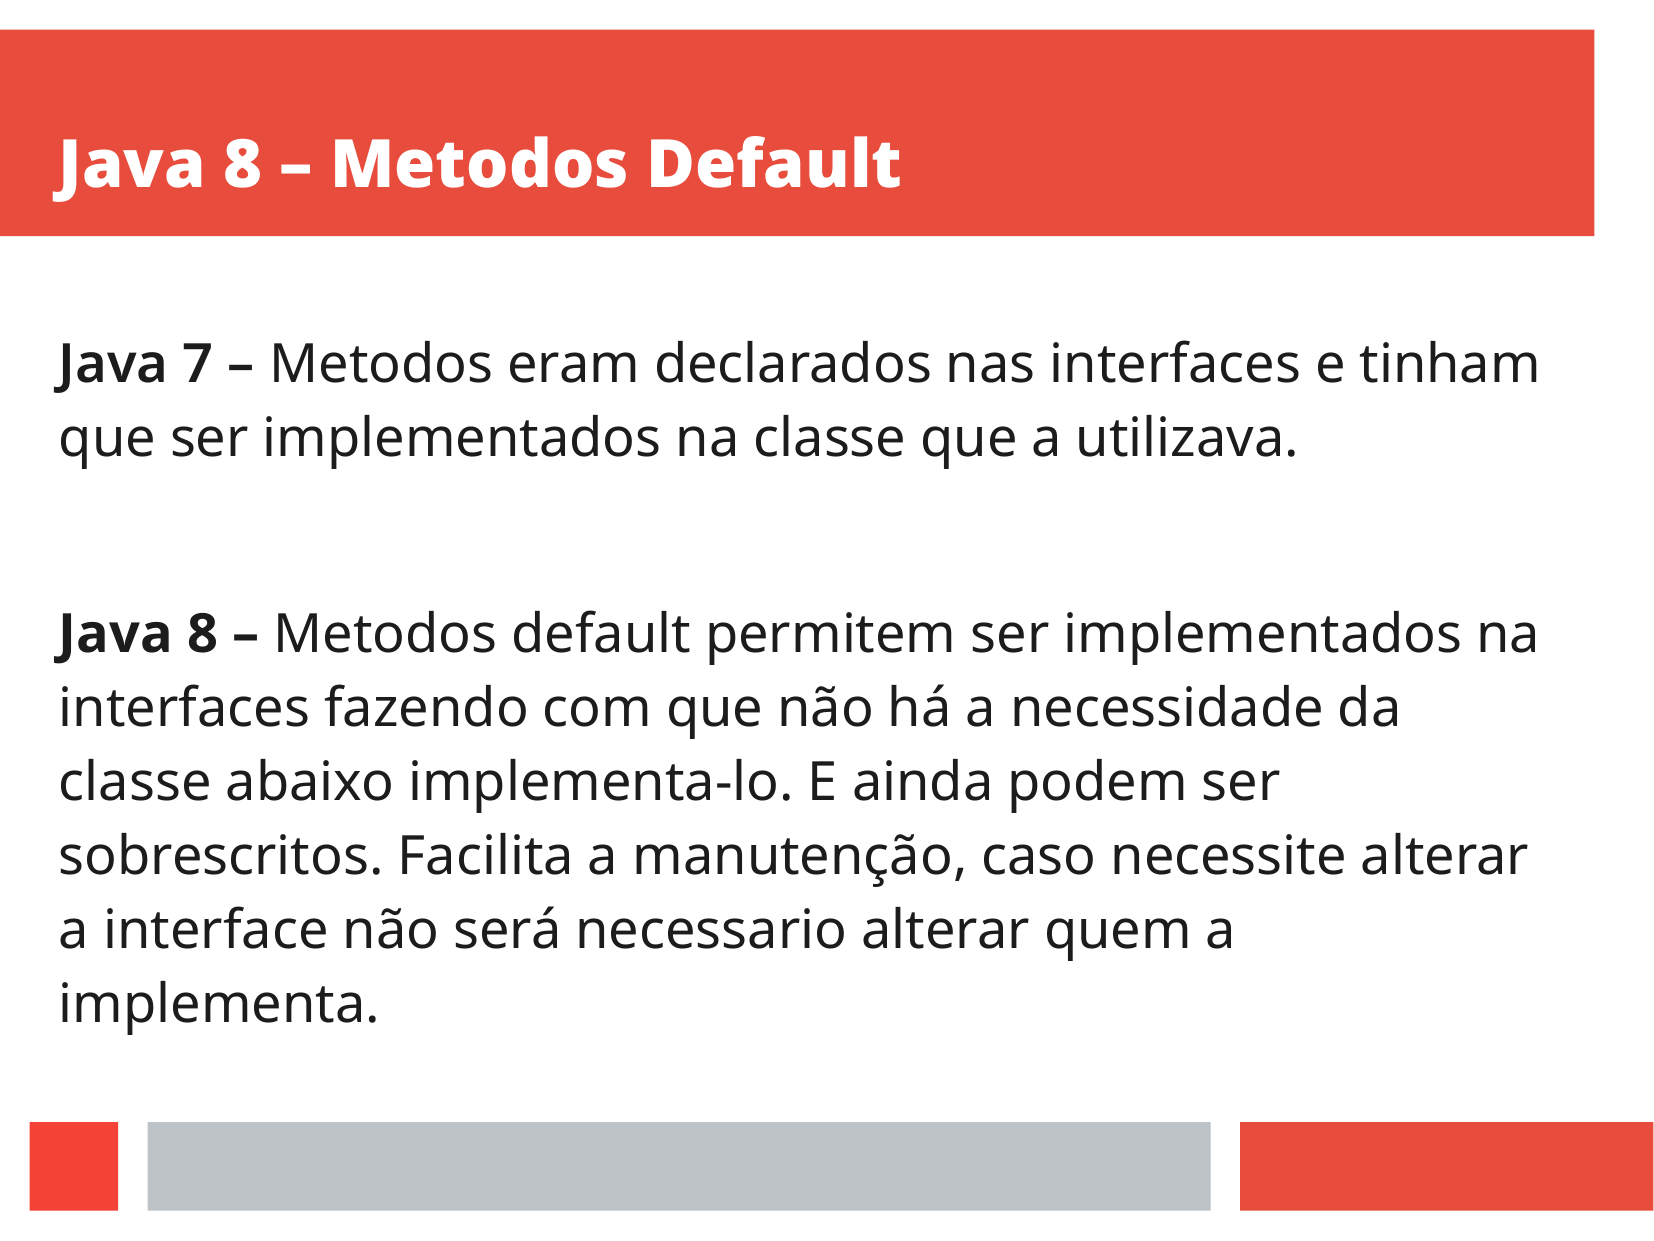

# Java 8 – Metodos Default
Java 7 – Metodos eram declarados nas interfaces e tinham que ser implementados na classe que a utilizava.
Java 8 – Metodos default permitem ser implementados na interfaces fazendo com que não há a necessidade da classe abaixo implementa-lo. E ainda podem ser sobrescritos. Facilita a manutenção, caso necessite alterar a interface não será necessario alterar quem a implementa.